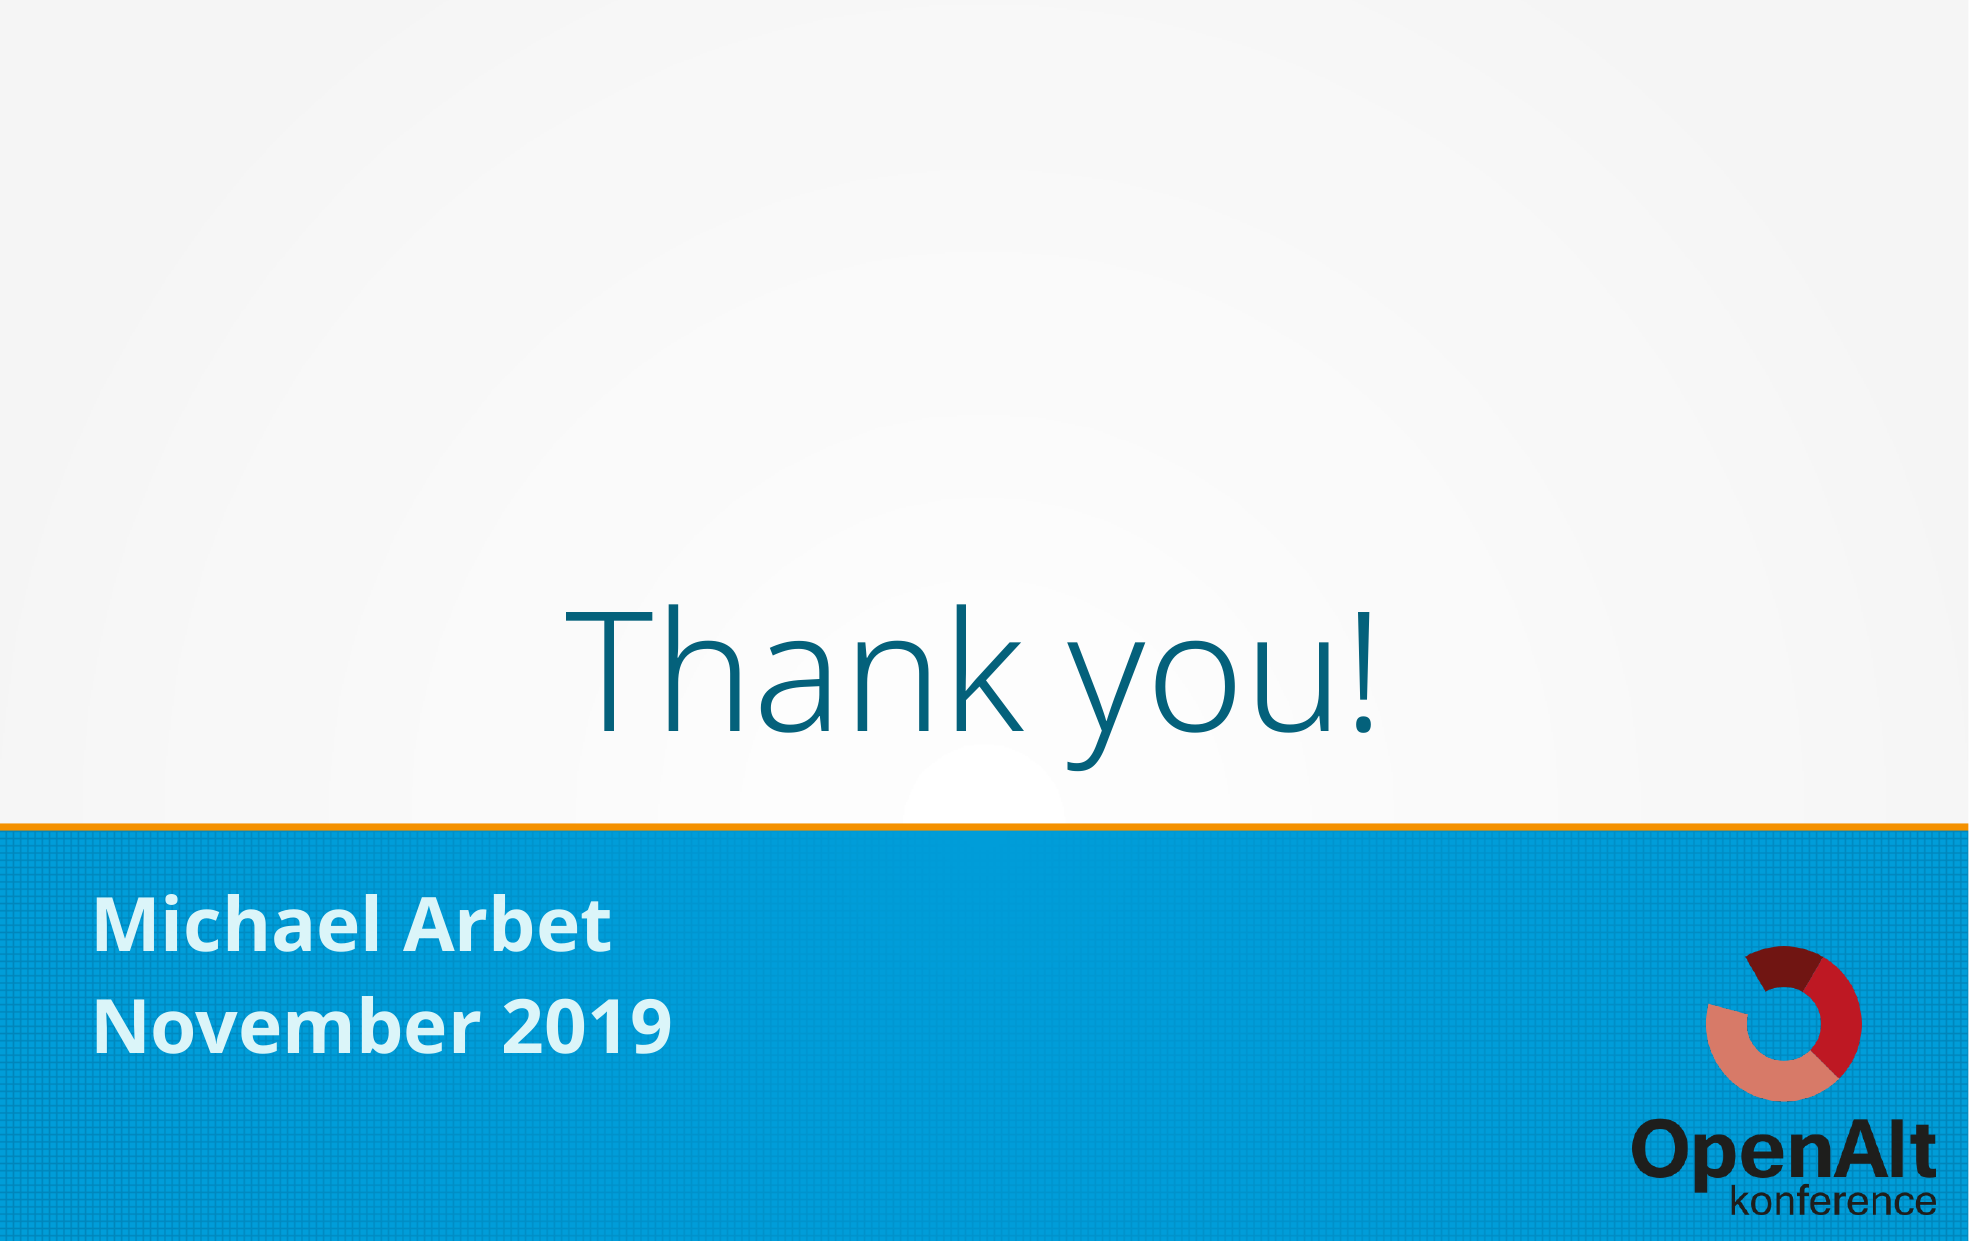

# Thank you!
Michael Arbet
November 2019